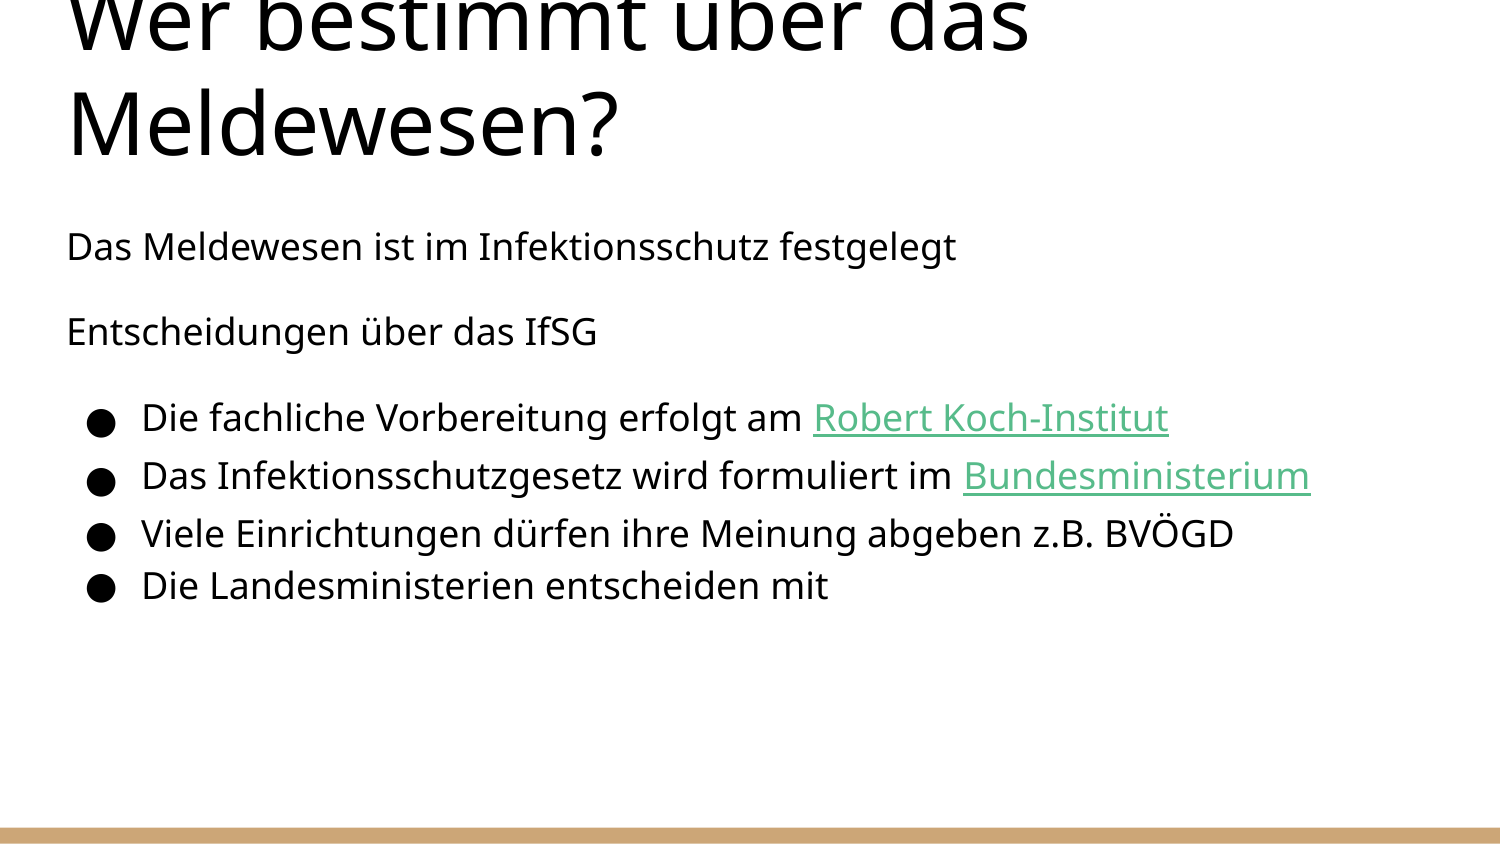

# Wer bestimmt über das Meldewesen?
Das Meldewesen ist im Infektionsschutz festgelegt
Entscheidungen über das IfSG
Die fachliche Vorbereitung erfolgt am Robert Koch-Institut
Das Infektionsschutzgesetz wird formuliert im Bundesministerium
Viele Einrichtungen dürfen ihre Meinung abgeben z.B. BVÖGD
Die Landesministerien entscheiden mit